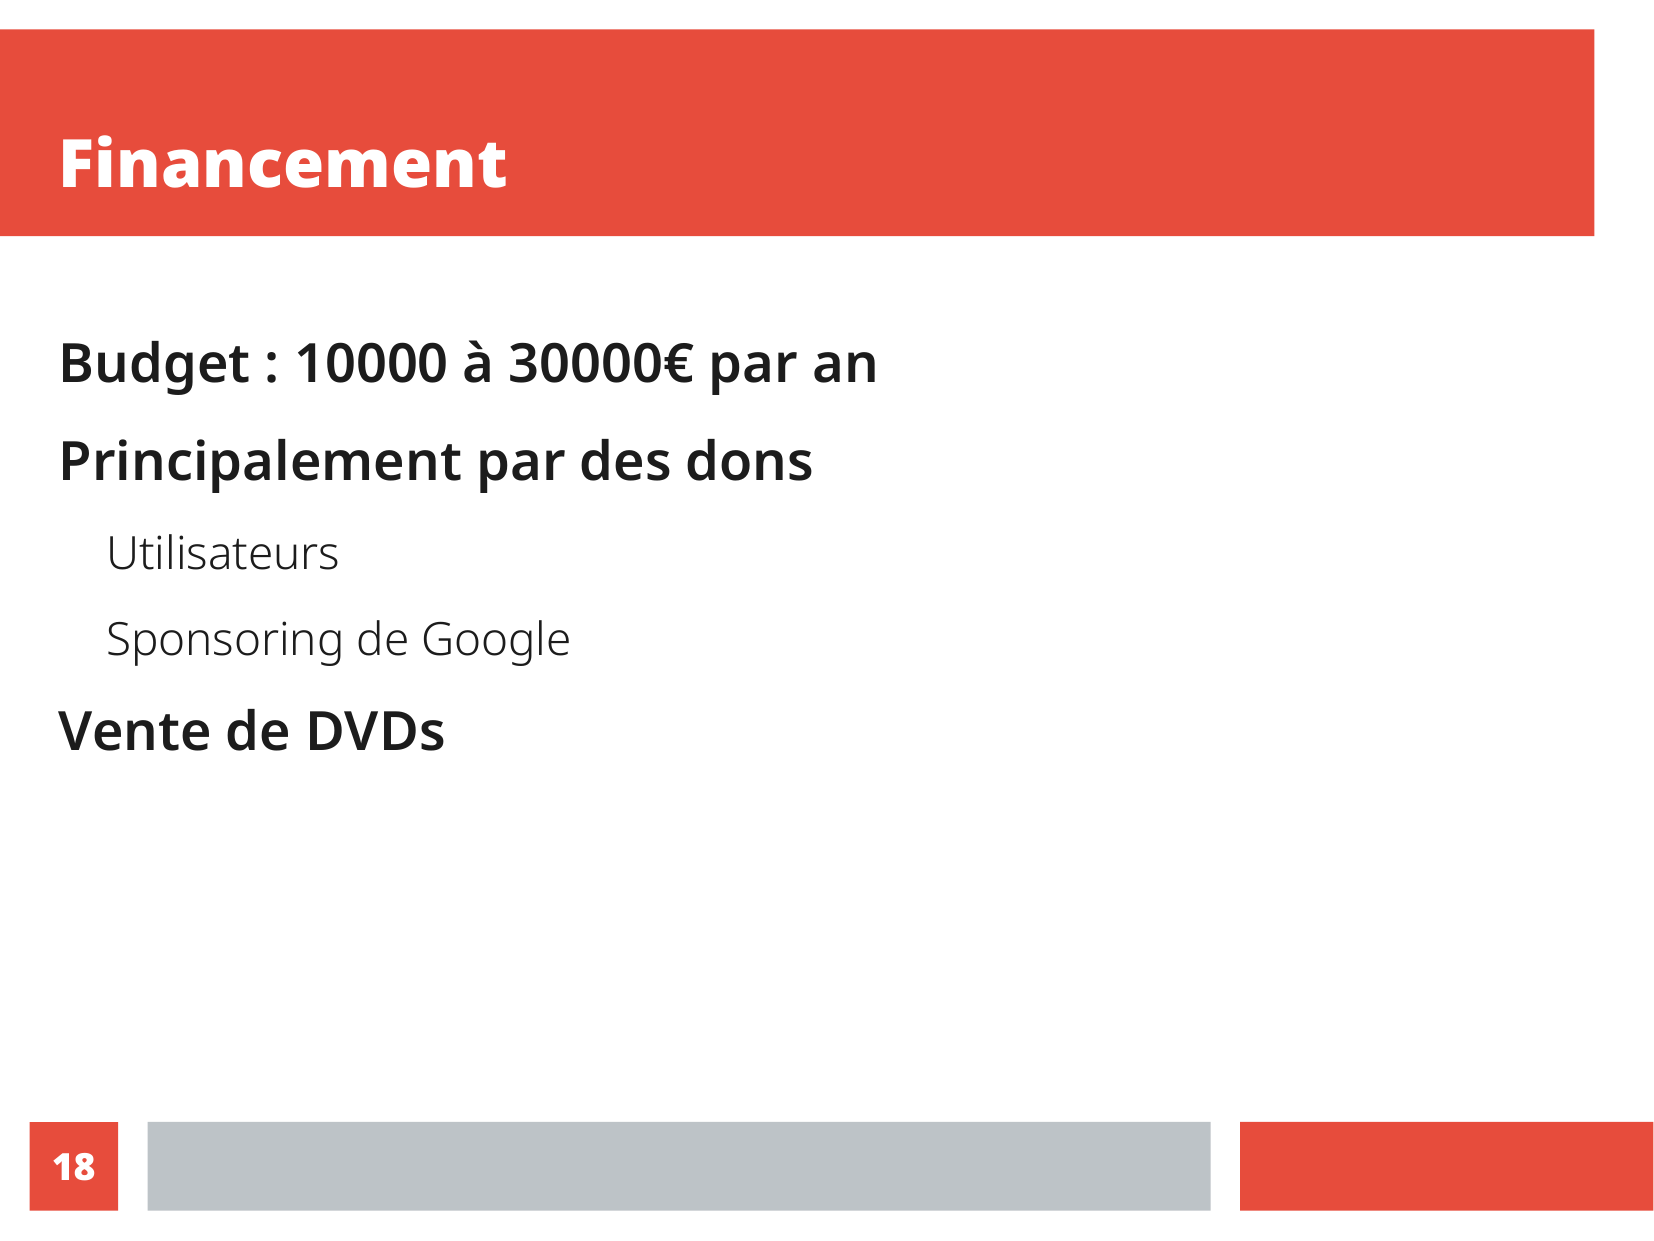

# Financement
Budget : 10000 à 30000€ par an
Principalement par des dons
Utilisateurs
Sponsoring de Google
Vente de DVDs
18